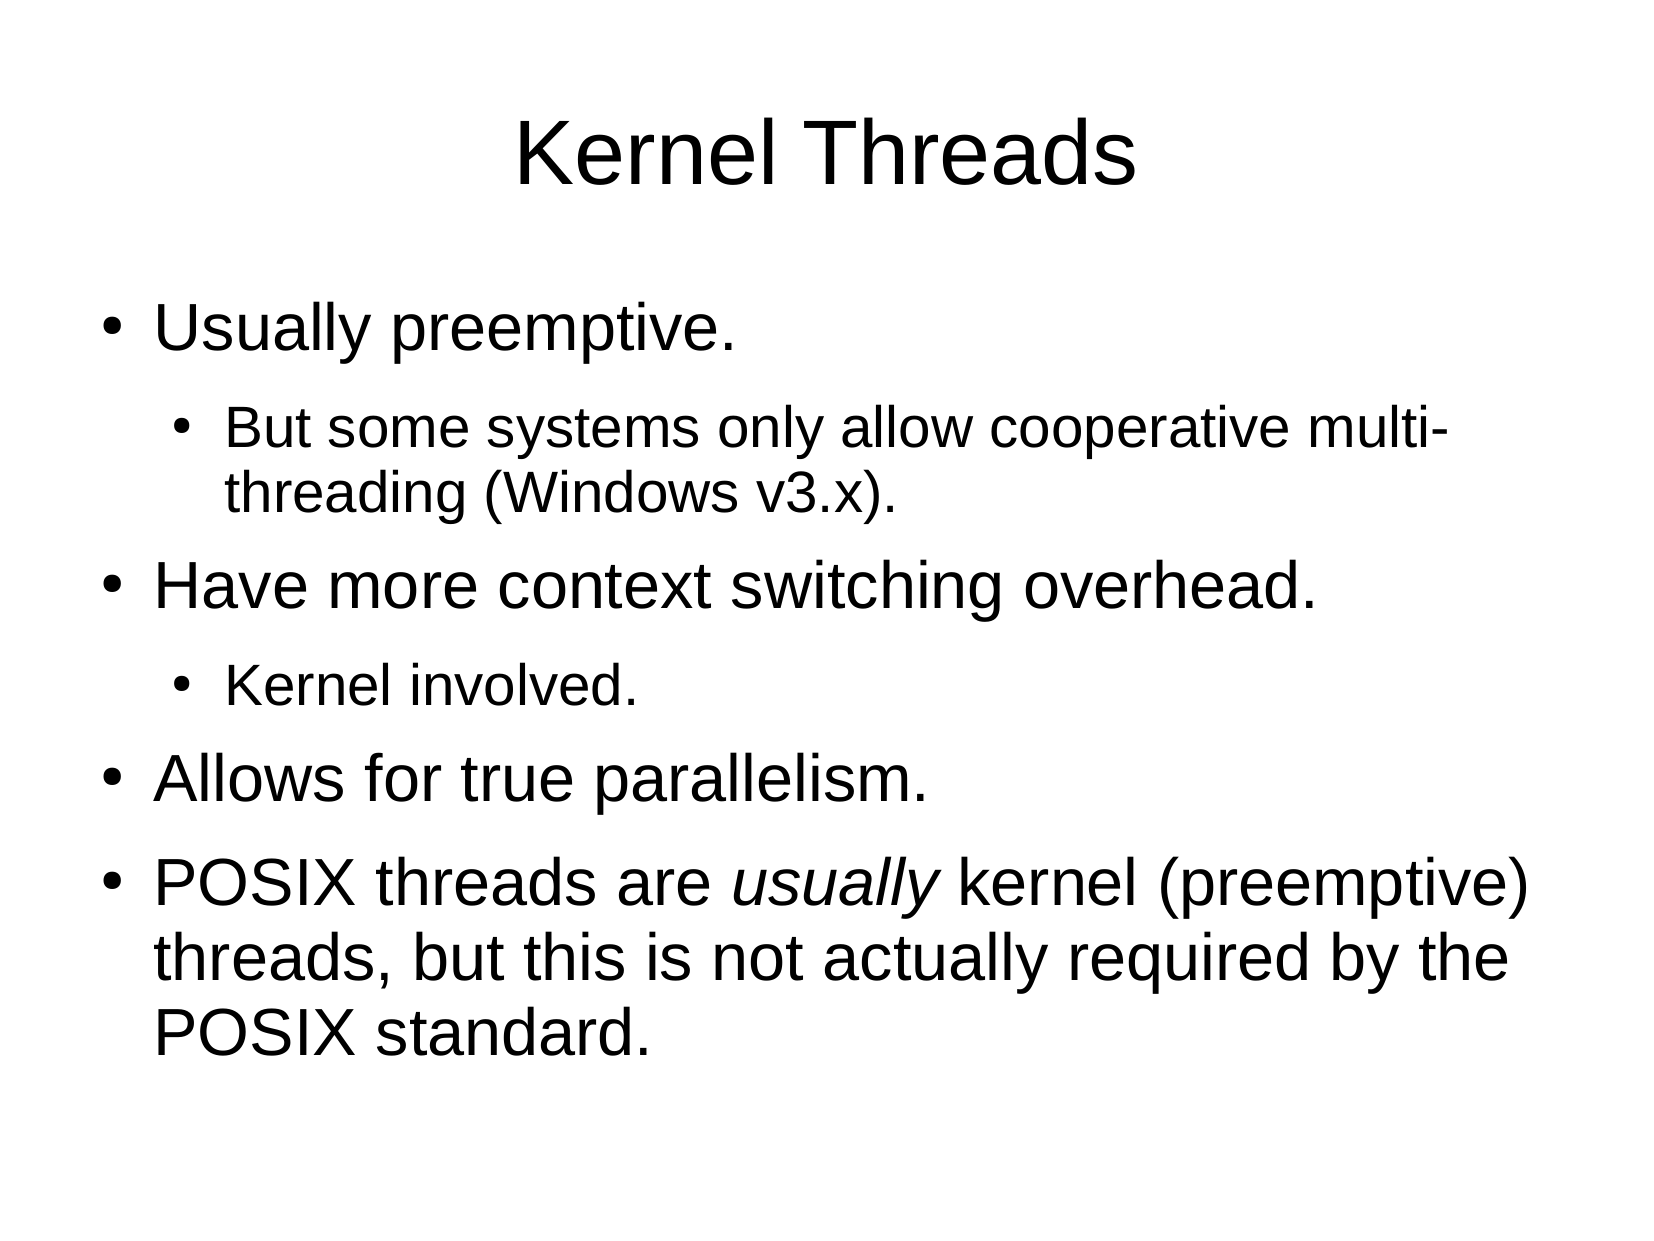

# Kernel Threads
Usually preemptive.
But some systems only allow cooperative multi-threading (Windows v3.x).
Have more context switching overhead.
Kernel involved.
Allows for true parallelism.
POSIX threads are usually kernel (preemptive) threads, but this is not actually required by the POSIX standard.